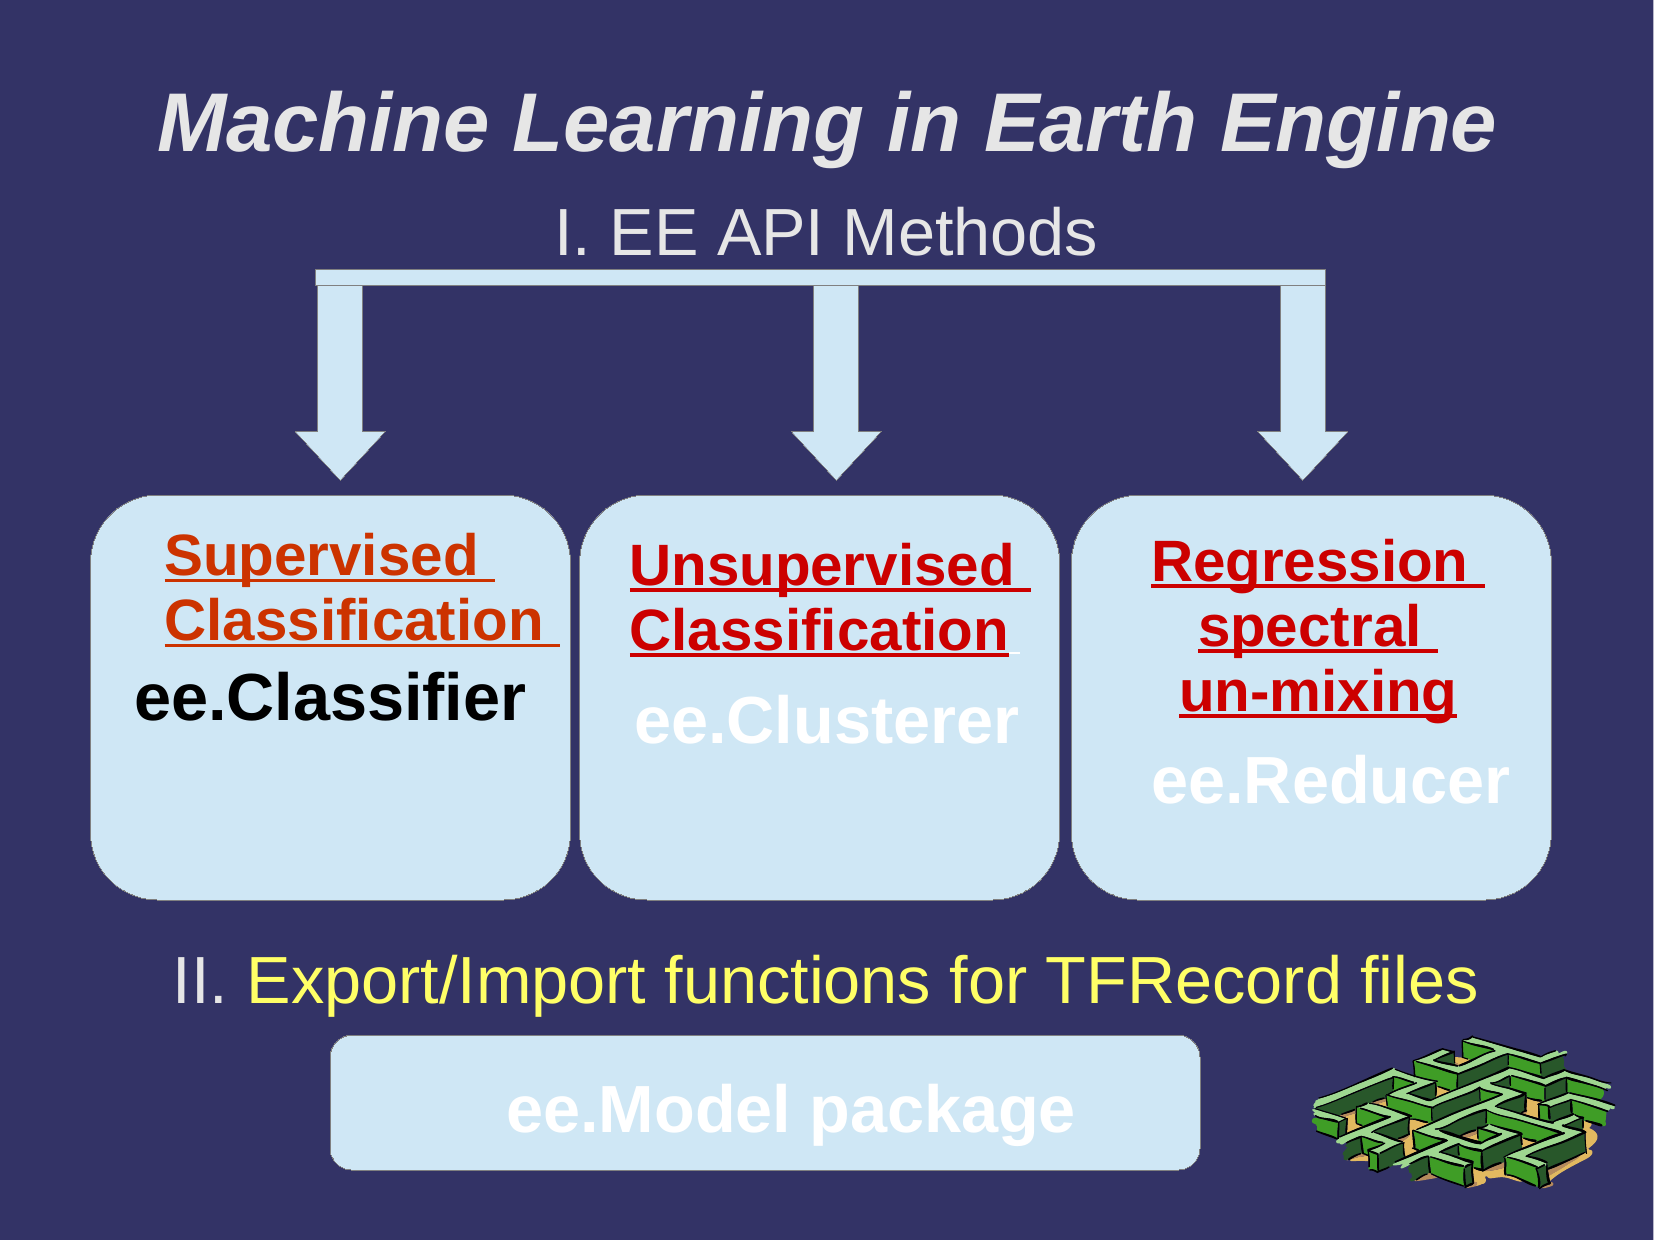

# Machine Learning in Earth Engine
I. EE API Methods
II. Export/Import functions for TFRecord files
ee.Classifier
Supervised
Classification
Regression
spectral
un-mixing
Unsupervised
Classification
ee.Clusterer
ee.Reducer
ee.Model package